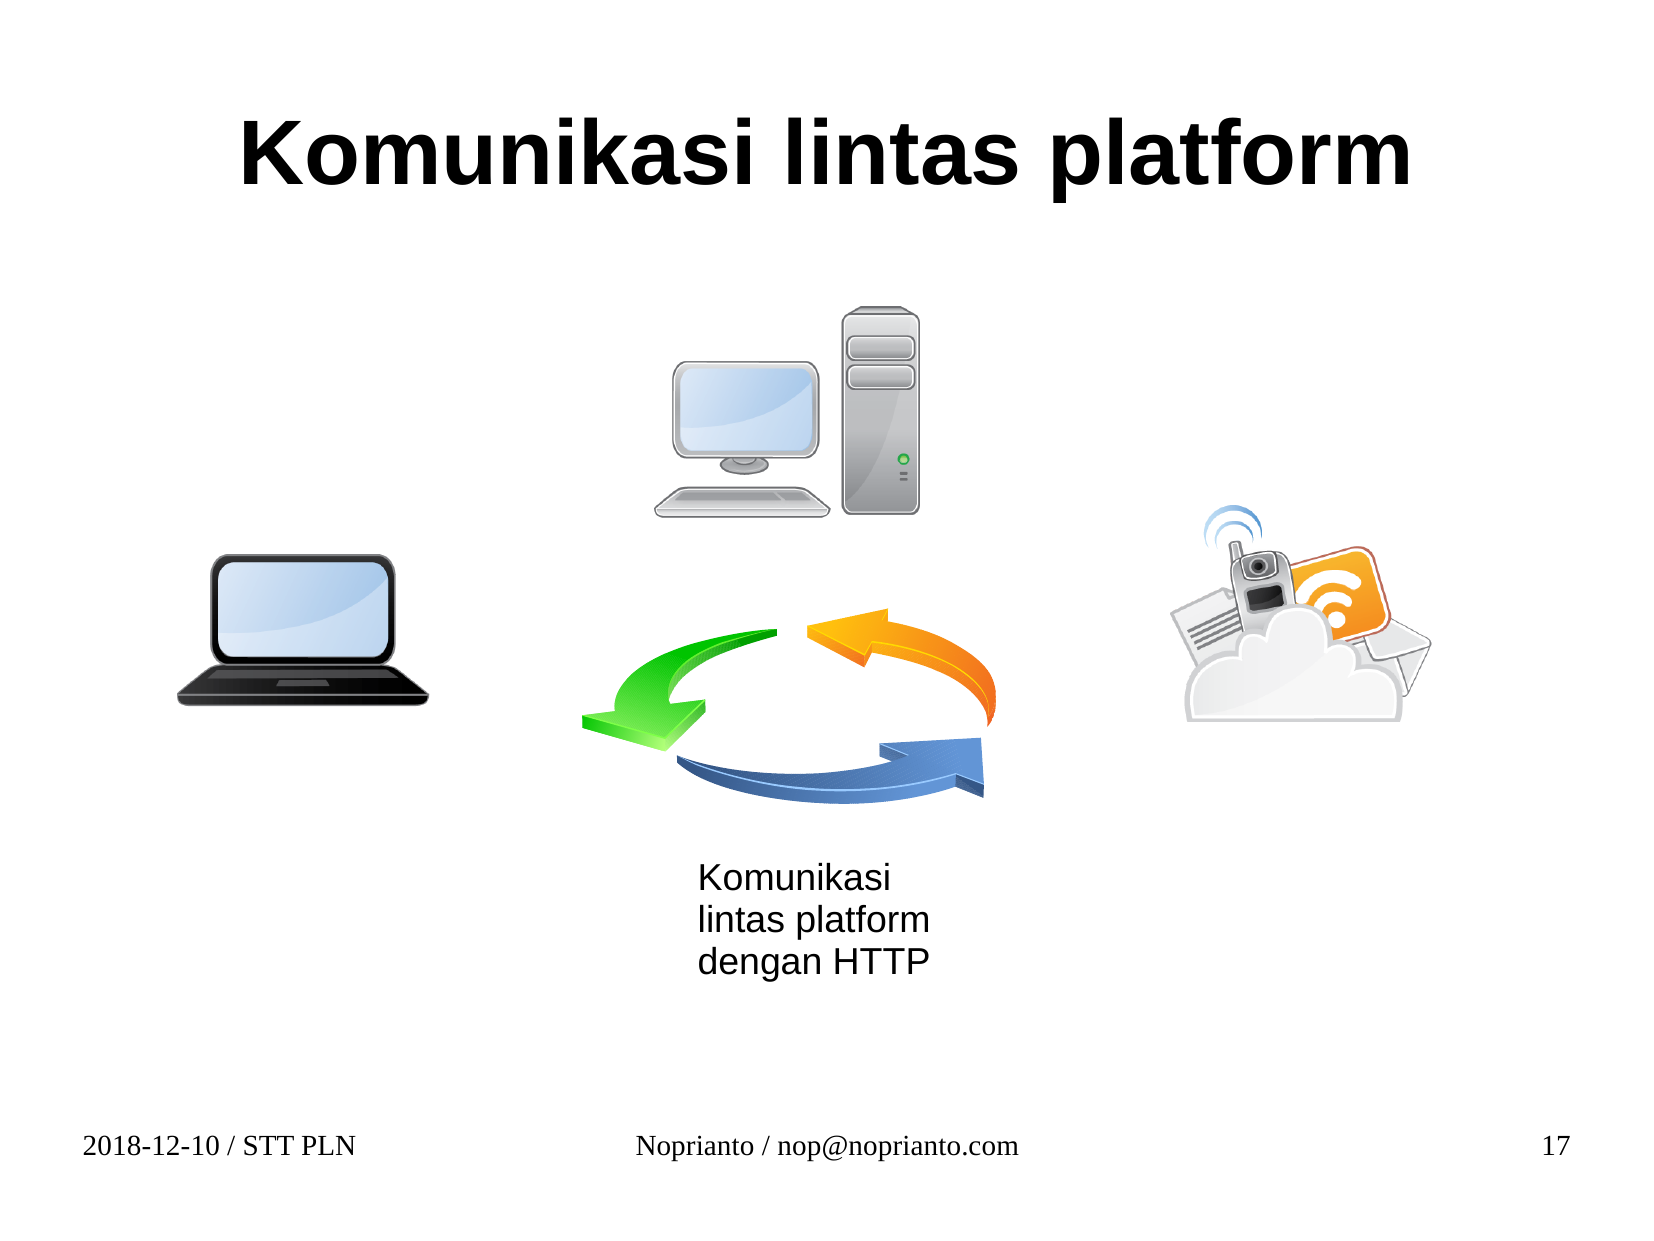

# Komunikasi lintas platform
Komunikasi lintas platform dengan HTTP
2018-12-10 / STT PLN
Noprianto / nop@noprianto.com
17